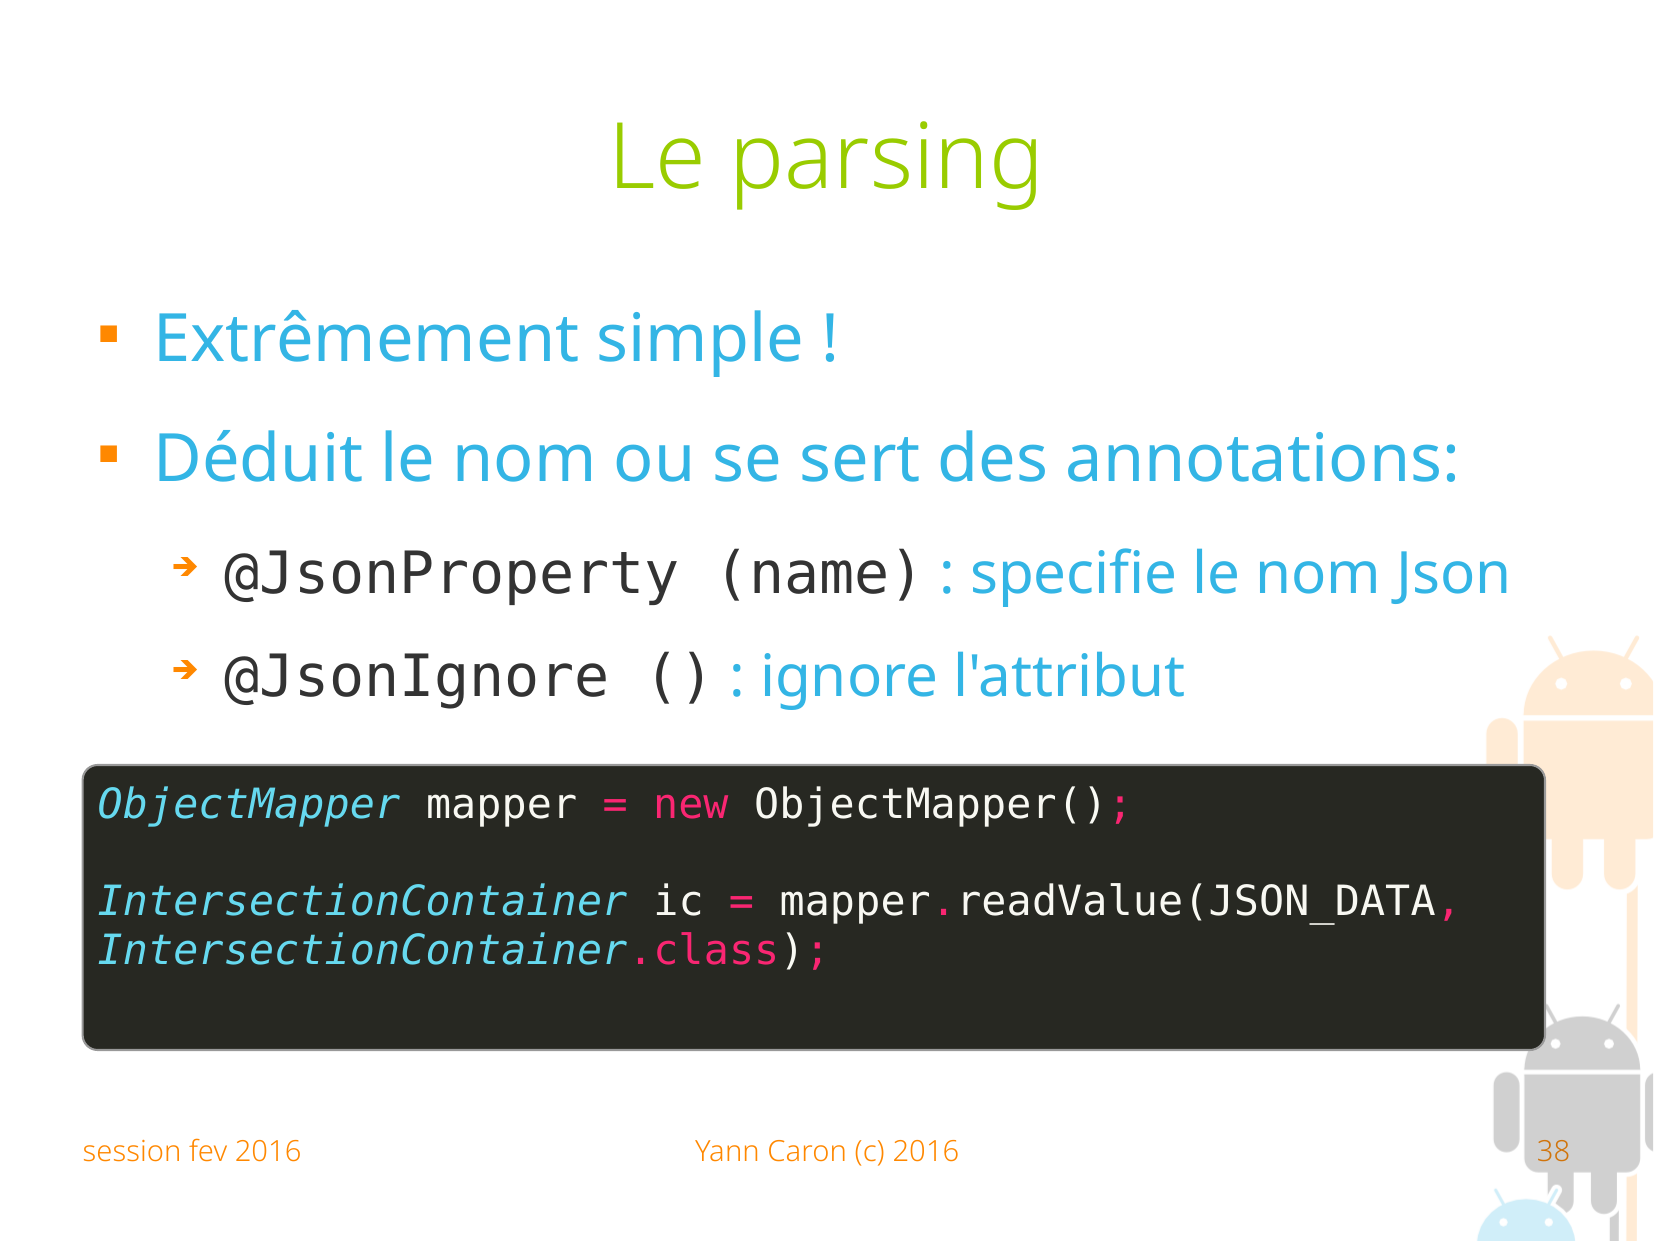

# Le parsing
Extrêmement simple !
Déduit le nom ou se sert des annotations:
@JsonProperty (name) : specifie le nom Json
@JsonIgnore () : ignore l'attribut
ObjectMapper mapper = new ObjectMapper();
IntersectionContainer ic = mapper.readValue(JSON_DATA, IntersectionContainer.class);
session fev 2016
Yann Caron (c) 2016
38